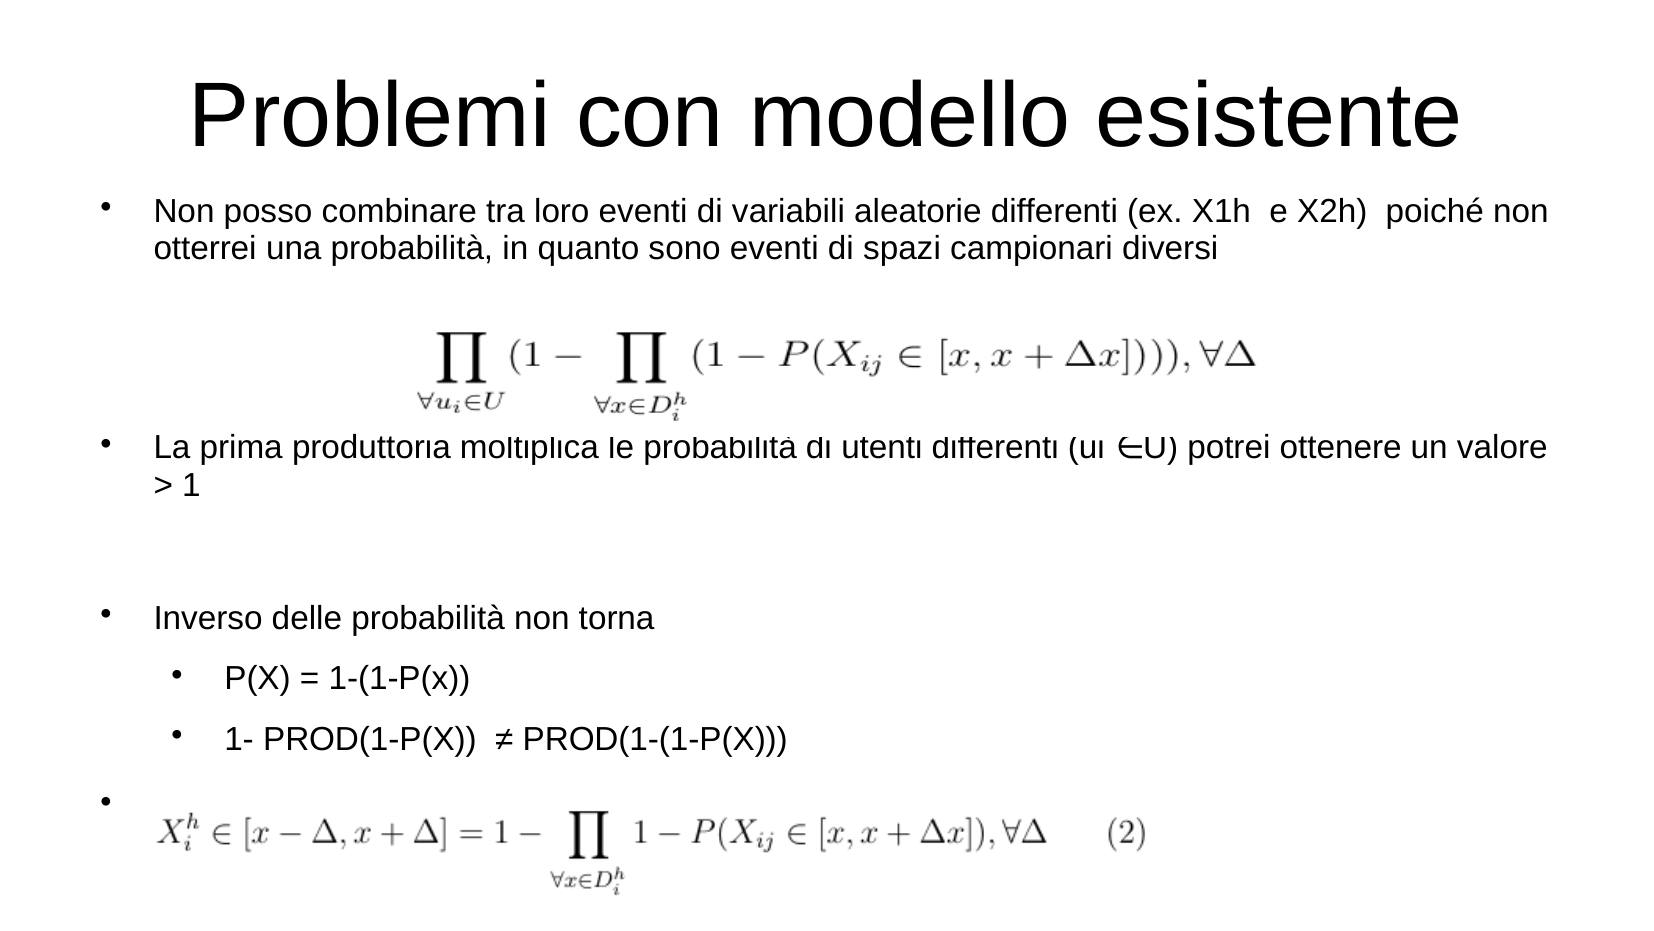

# Problemi con modello esistente
Non posso combinare tra loro eventi di variabili aleatorie differenti (ex. X1h e X2h) poiché non otterrei una probabilità, in quanto sono eventi di spazi campionari diversi
La prima produttoria moltiplica le probabilità di utenti differenti (ui ∈U) potrei ottenere un valore > 1
Inverso delle probabilità non torna
P(X) = 1-(1-P(x))
1- PROD(1-P(X)) ≠ PROD(1-(1-P(X)))